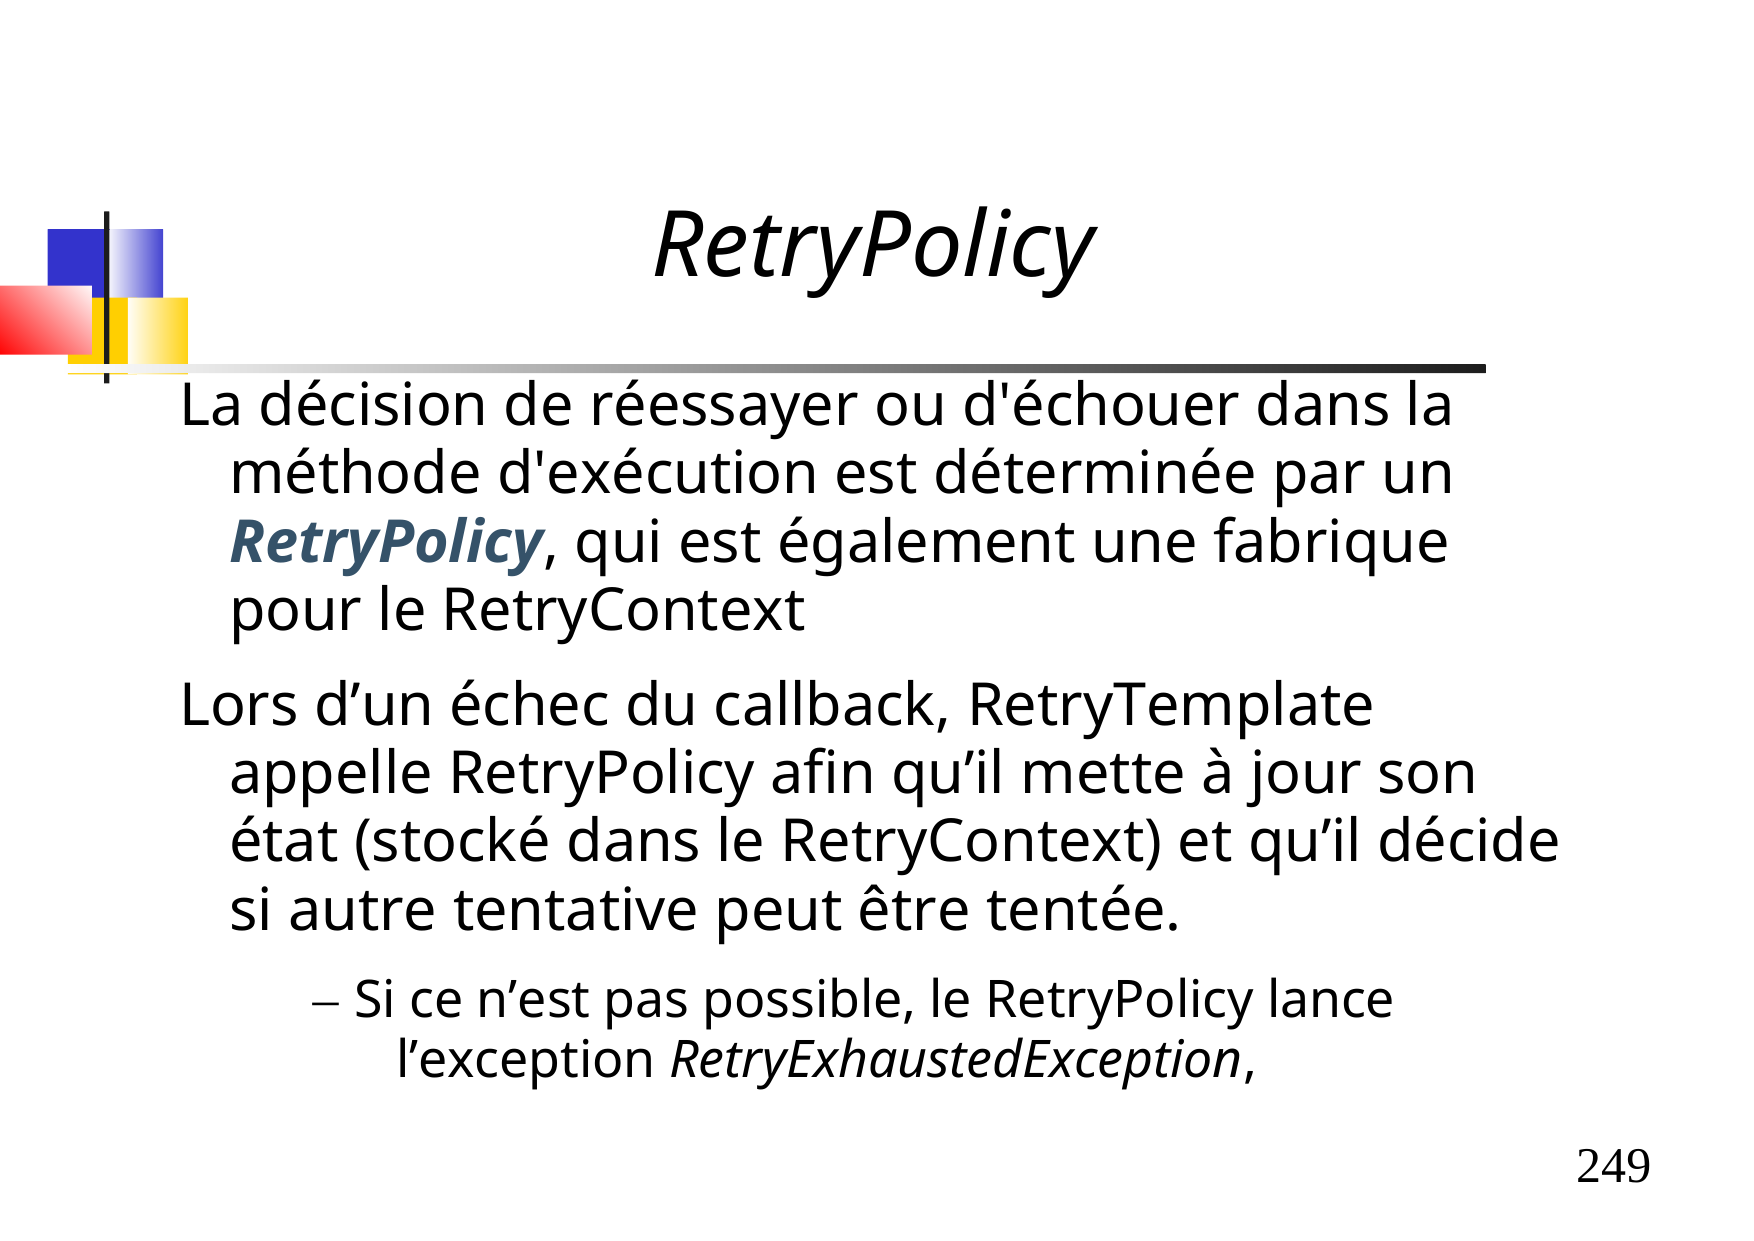

# RetryPolicy
La décision de réessayer ou d'échouer dans la méthode d'exécution est déterminée par un RetryPolicy, qui est également une fabrique pour le RetryContext
Lors d’un échec du callback, RetryTemplate appelle RetryPolicy afin qu’il mette à jour son état (stocké dans le RetryContext) et qu’il décide si autre tentative peut être tentée.
Si ce n’est pas possible, le RetryPolicy lance l’exception RetryExhaustedException,